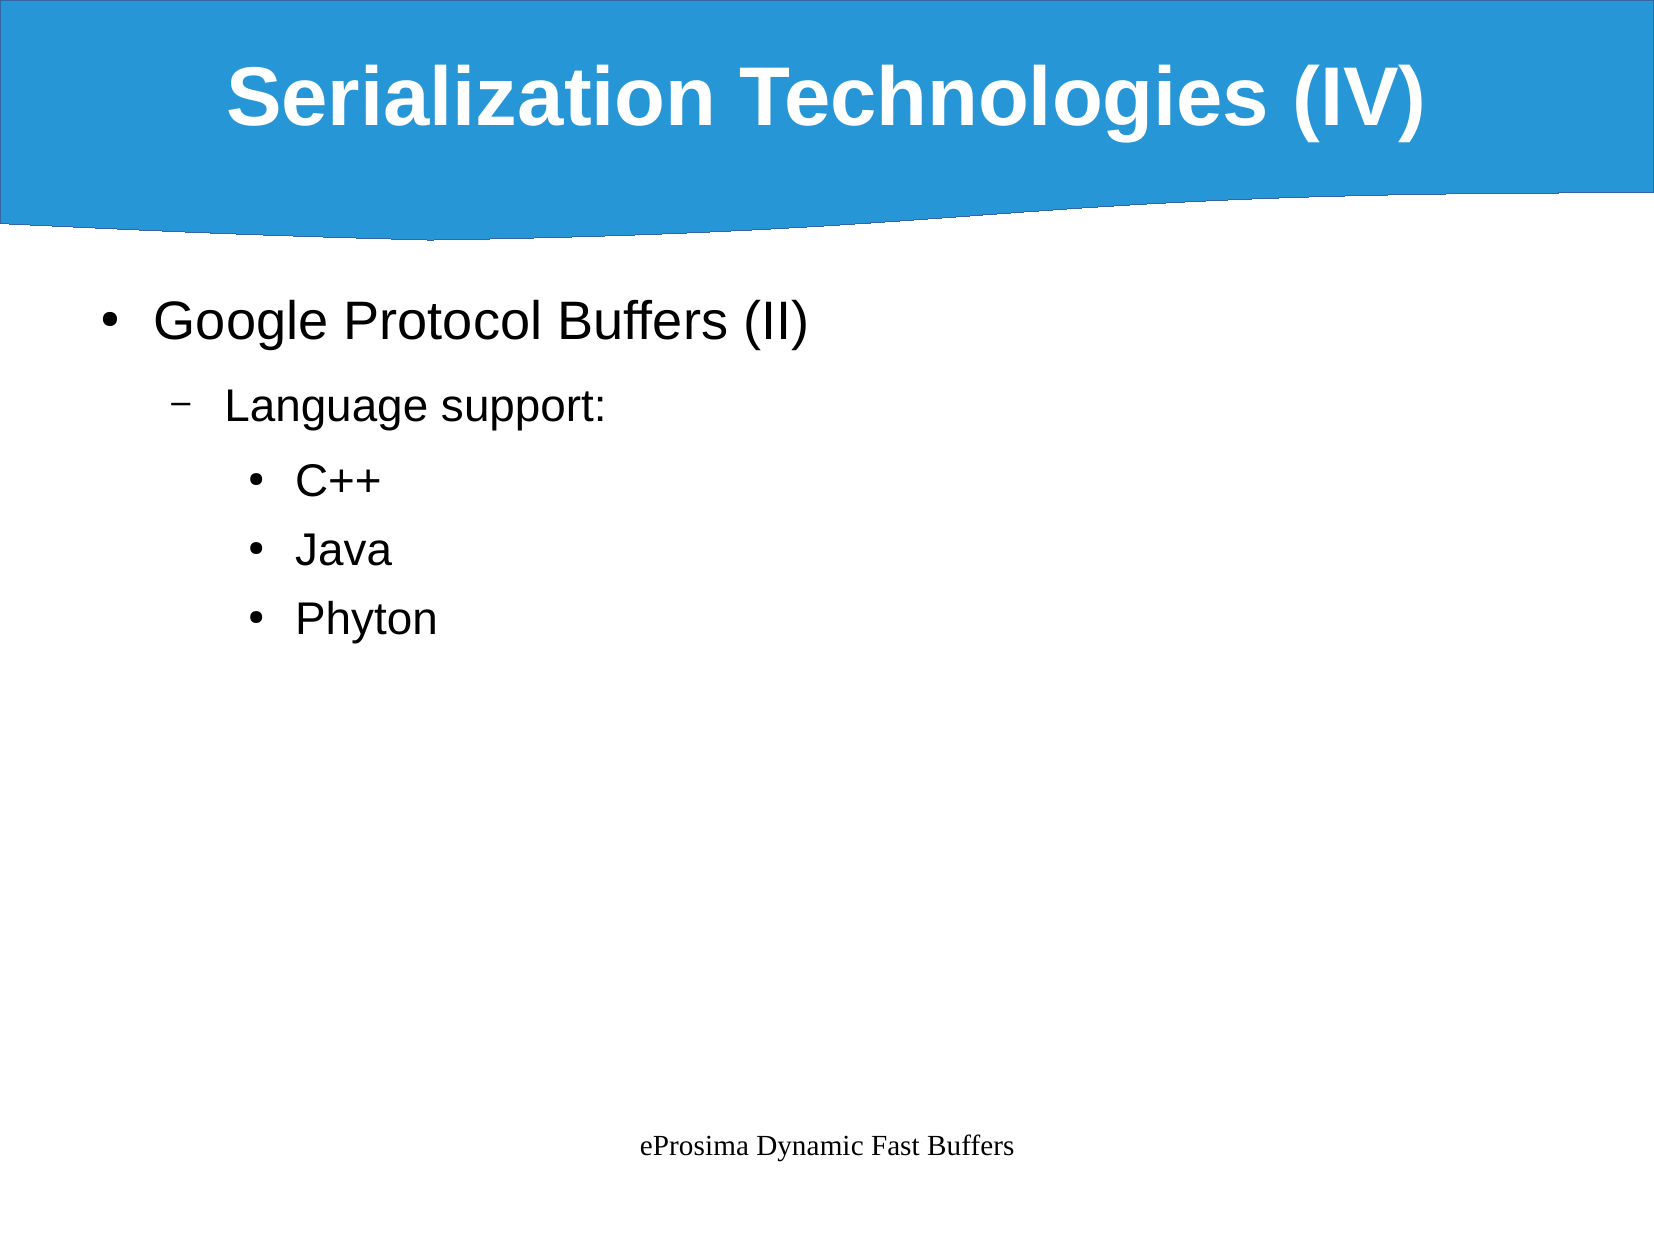

Serialization Technologies (IV)
# Google Protocol Buffers (II)
Language support:
C++
Java
Phyton
eProsima Dynamic Fast Buffers